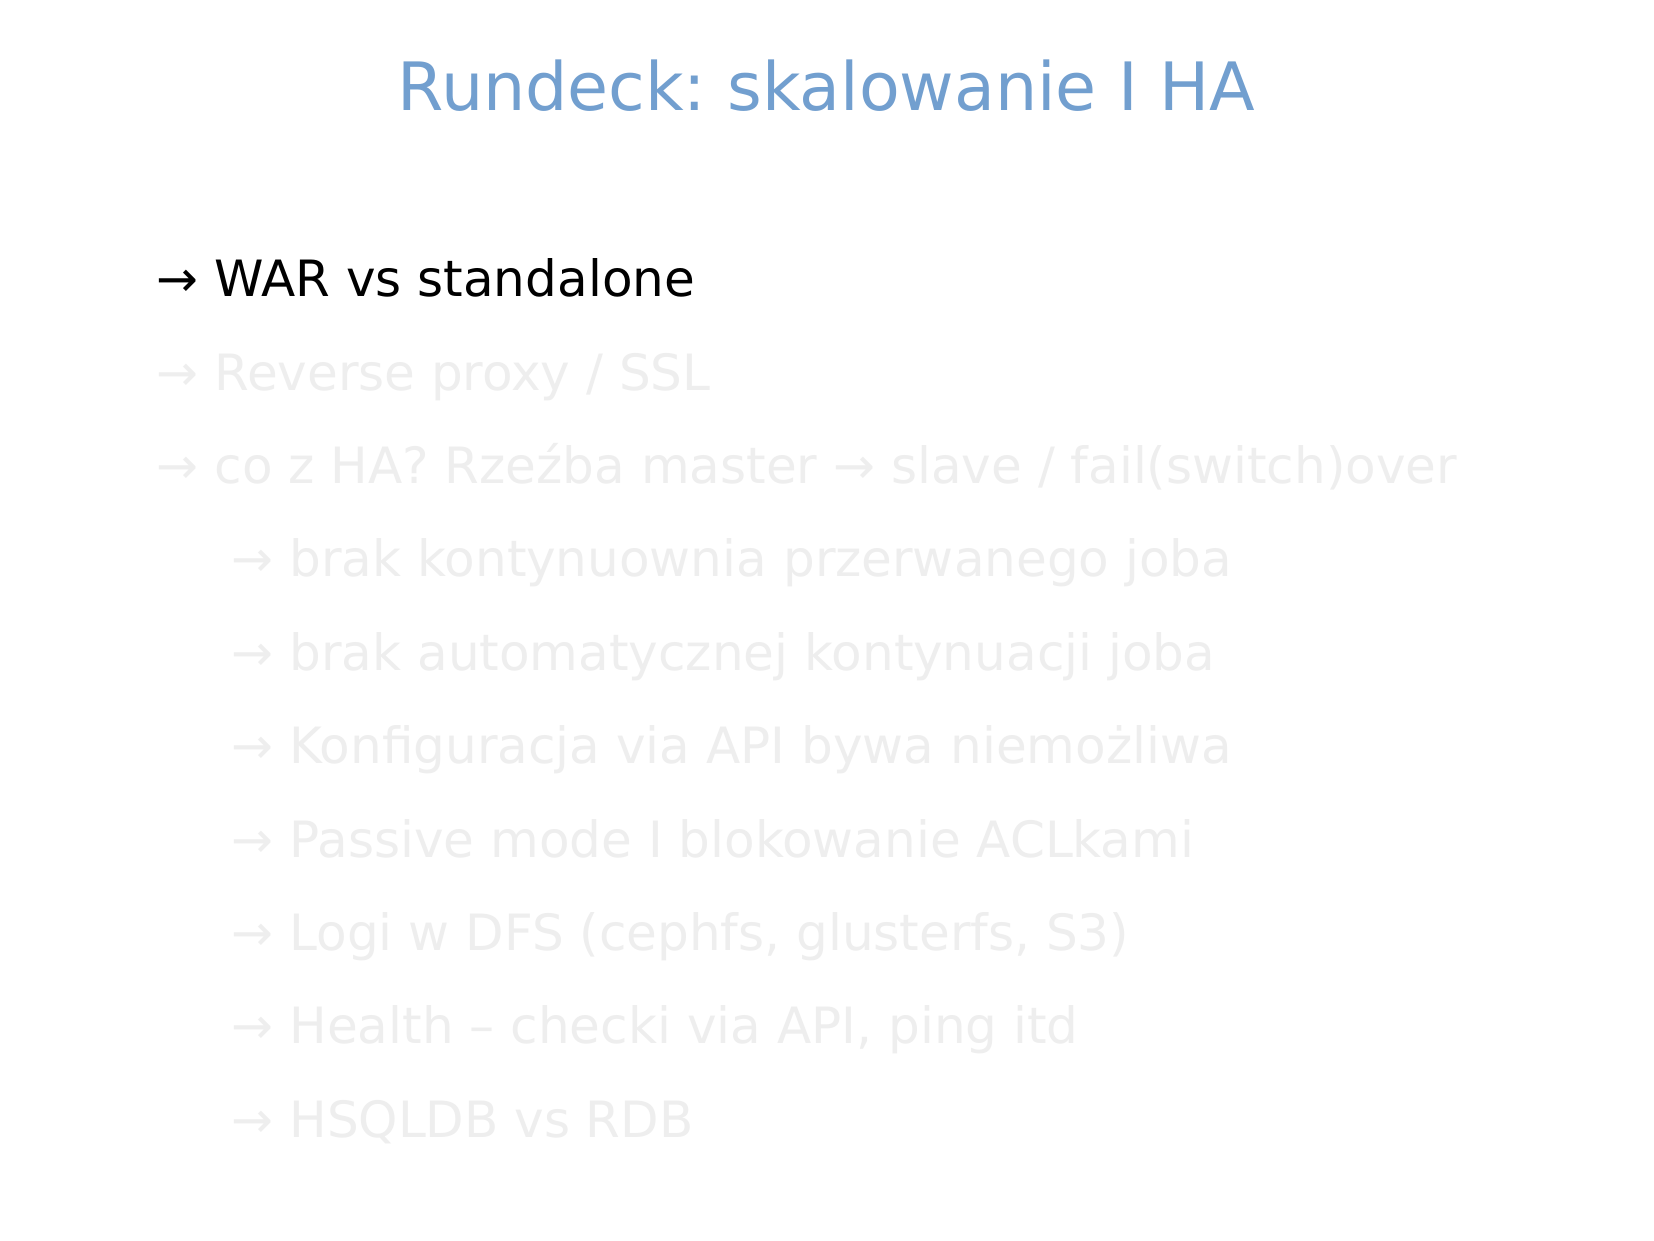

Rundeck: skalowanie I HA
→ WAR vs standalone
→ Reverse proxy / SSL
→ co z HA? Rzeźba master → slave / fail(switch)over
	→ brak kontynuownia przerwanego joba
	→ brak automatycznej kontynuacji joba
	→ Konfiguracja via API bywa niemożliwa
	→ Passive mode I blokowanie ACLkami
	→ Logi w DFS (cephfs, glusterfs, S3)
	→ Health – checki via API, ping itd
	→ HSQLDB vs RDB